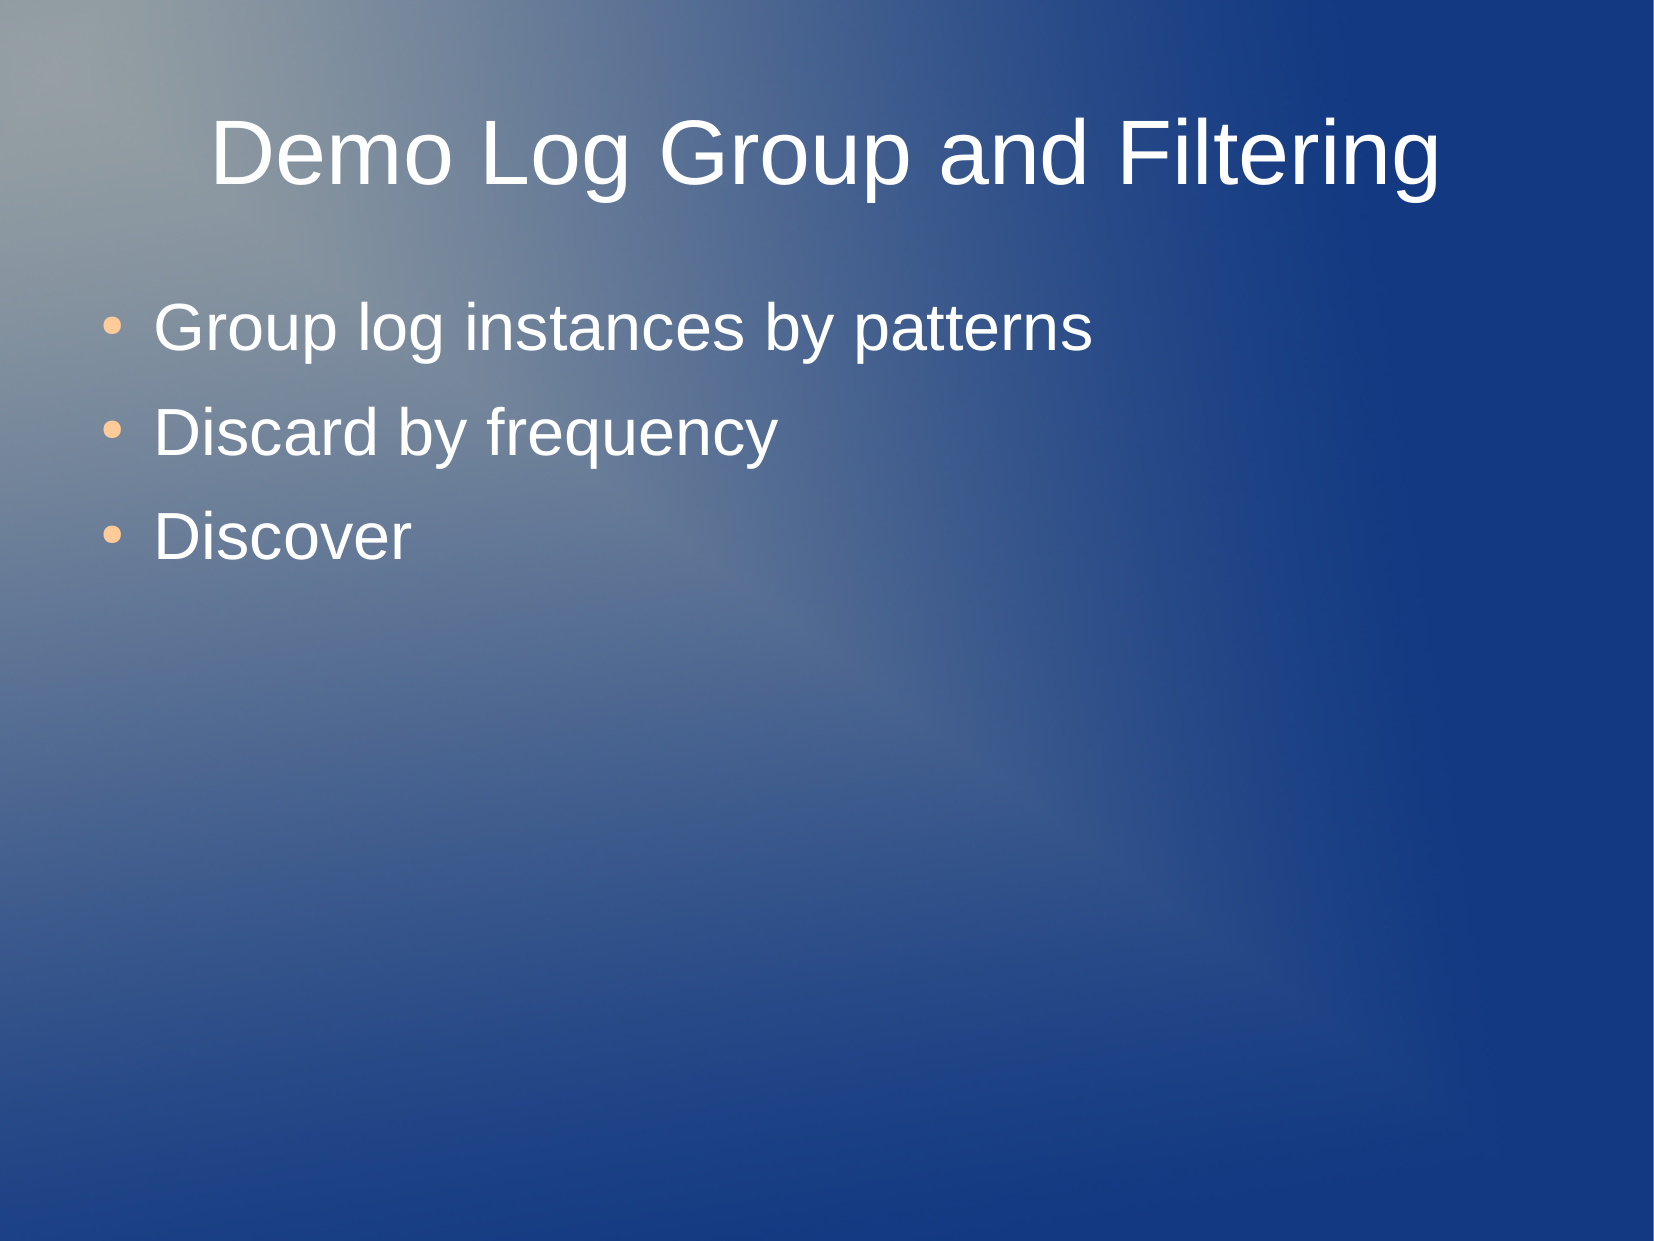

# Demo Log Group and Filtering
Group log instances by patterns
Discard by frequency
Discover